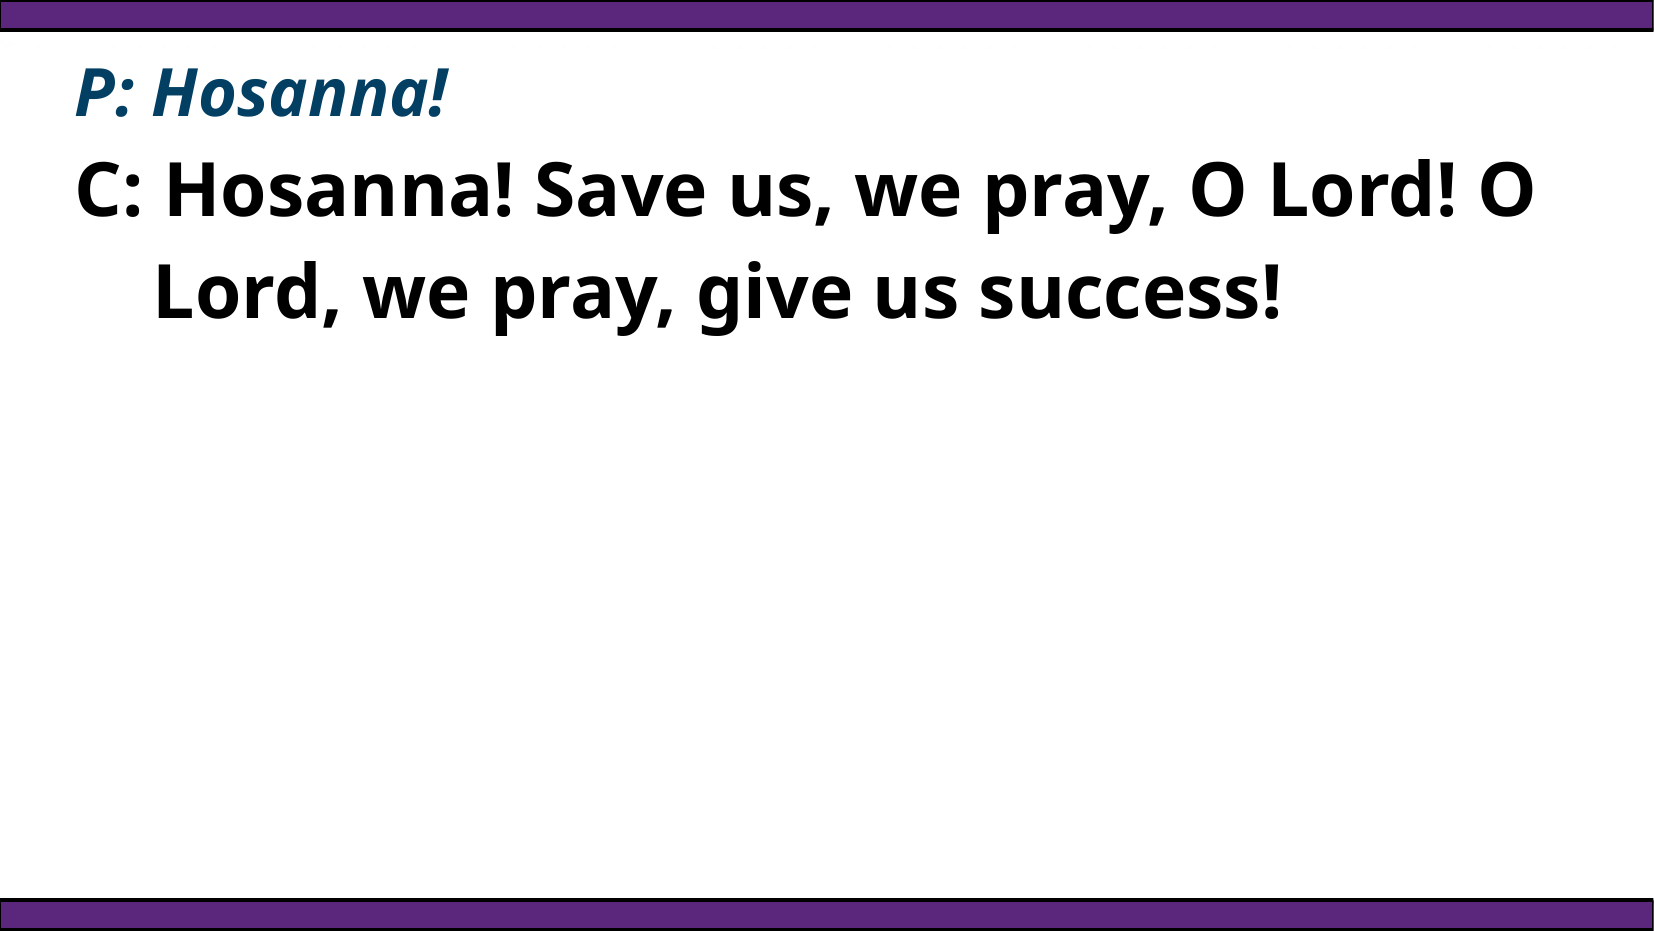

P: Hosanna!
C: Hosanna! Save us, we pray, O Lord! O
 Lord, we pray, give us success!